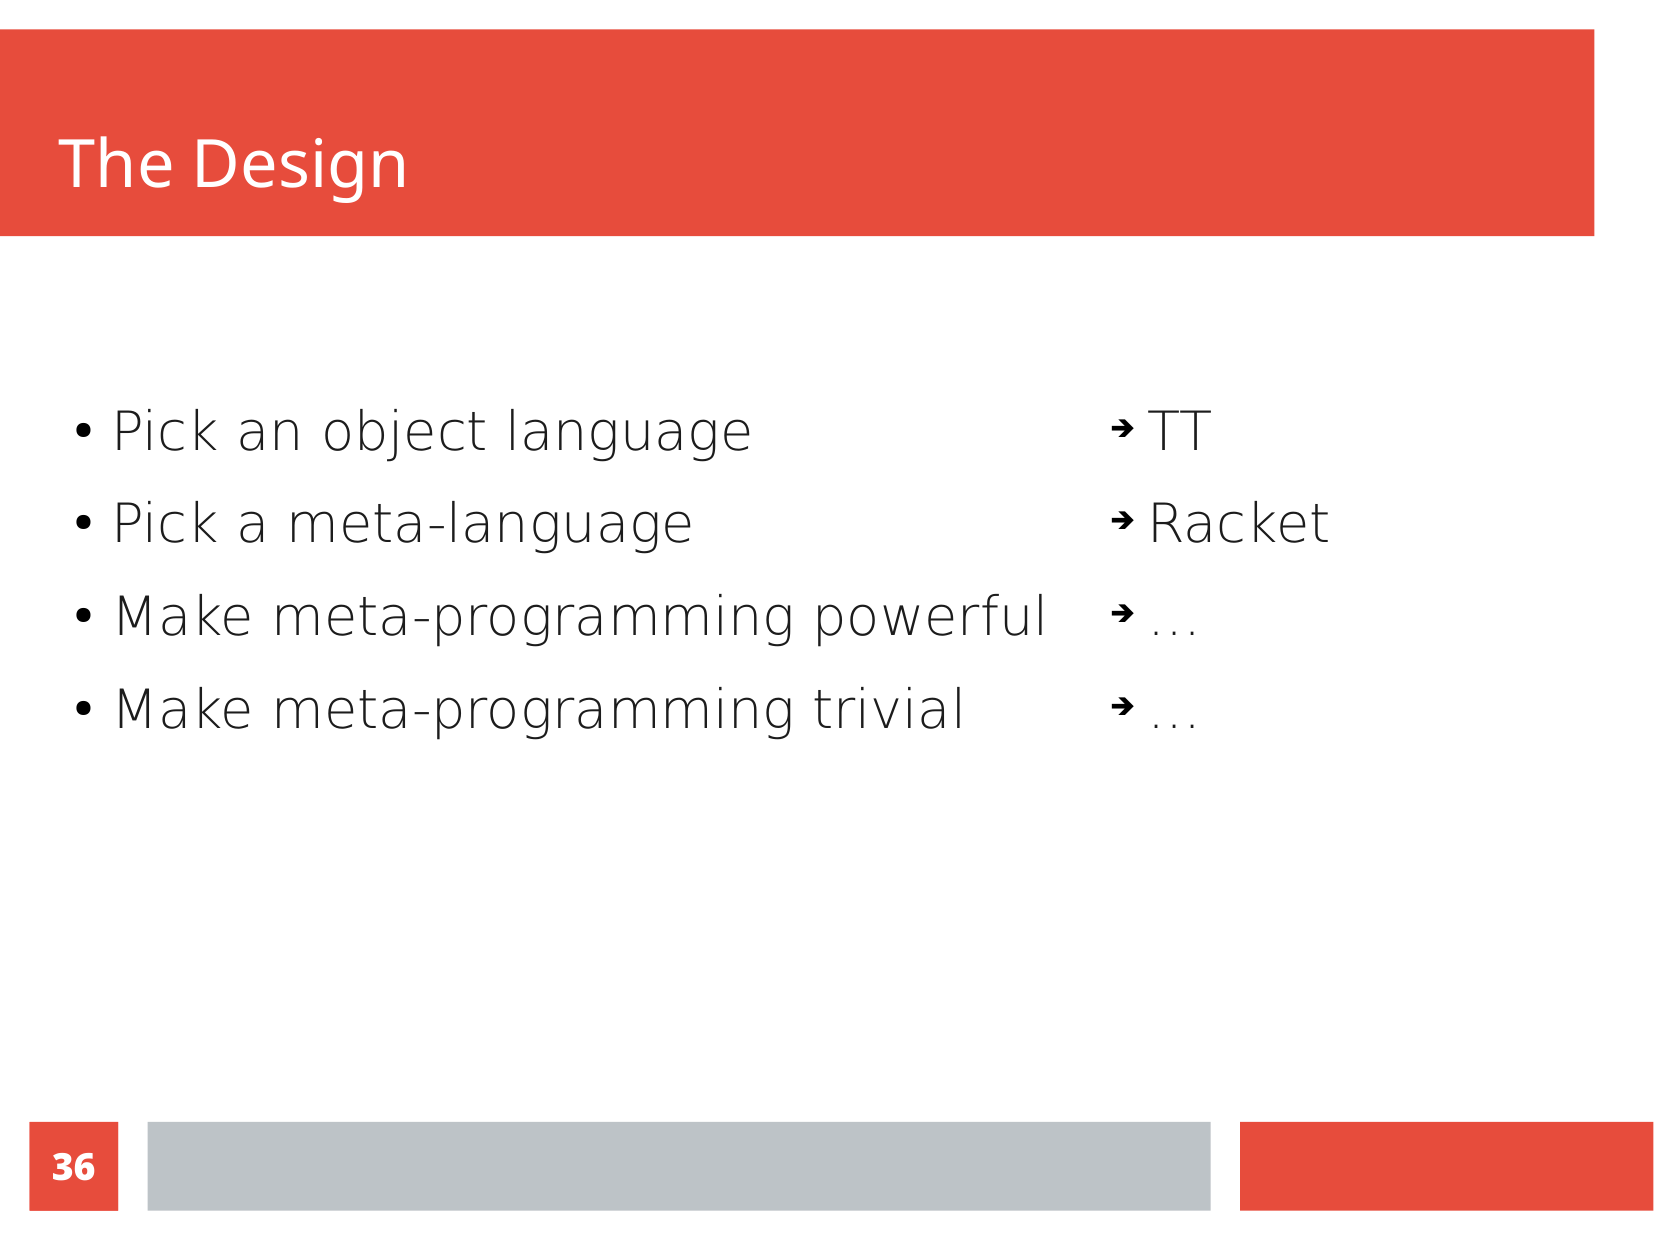

# The Design
Pick an object language
Pick a meta-language
Make meta-programming powerful
Make meta-programming trivial
TT
Racket
…
…
36